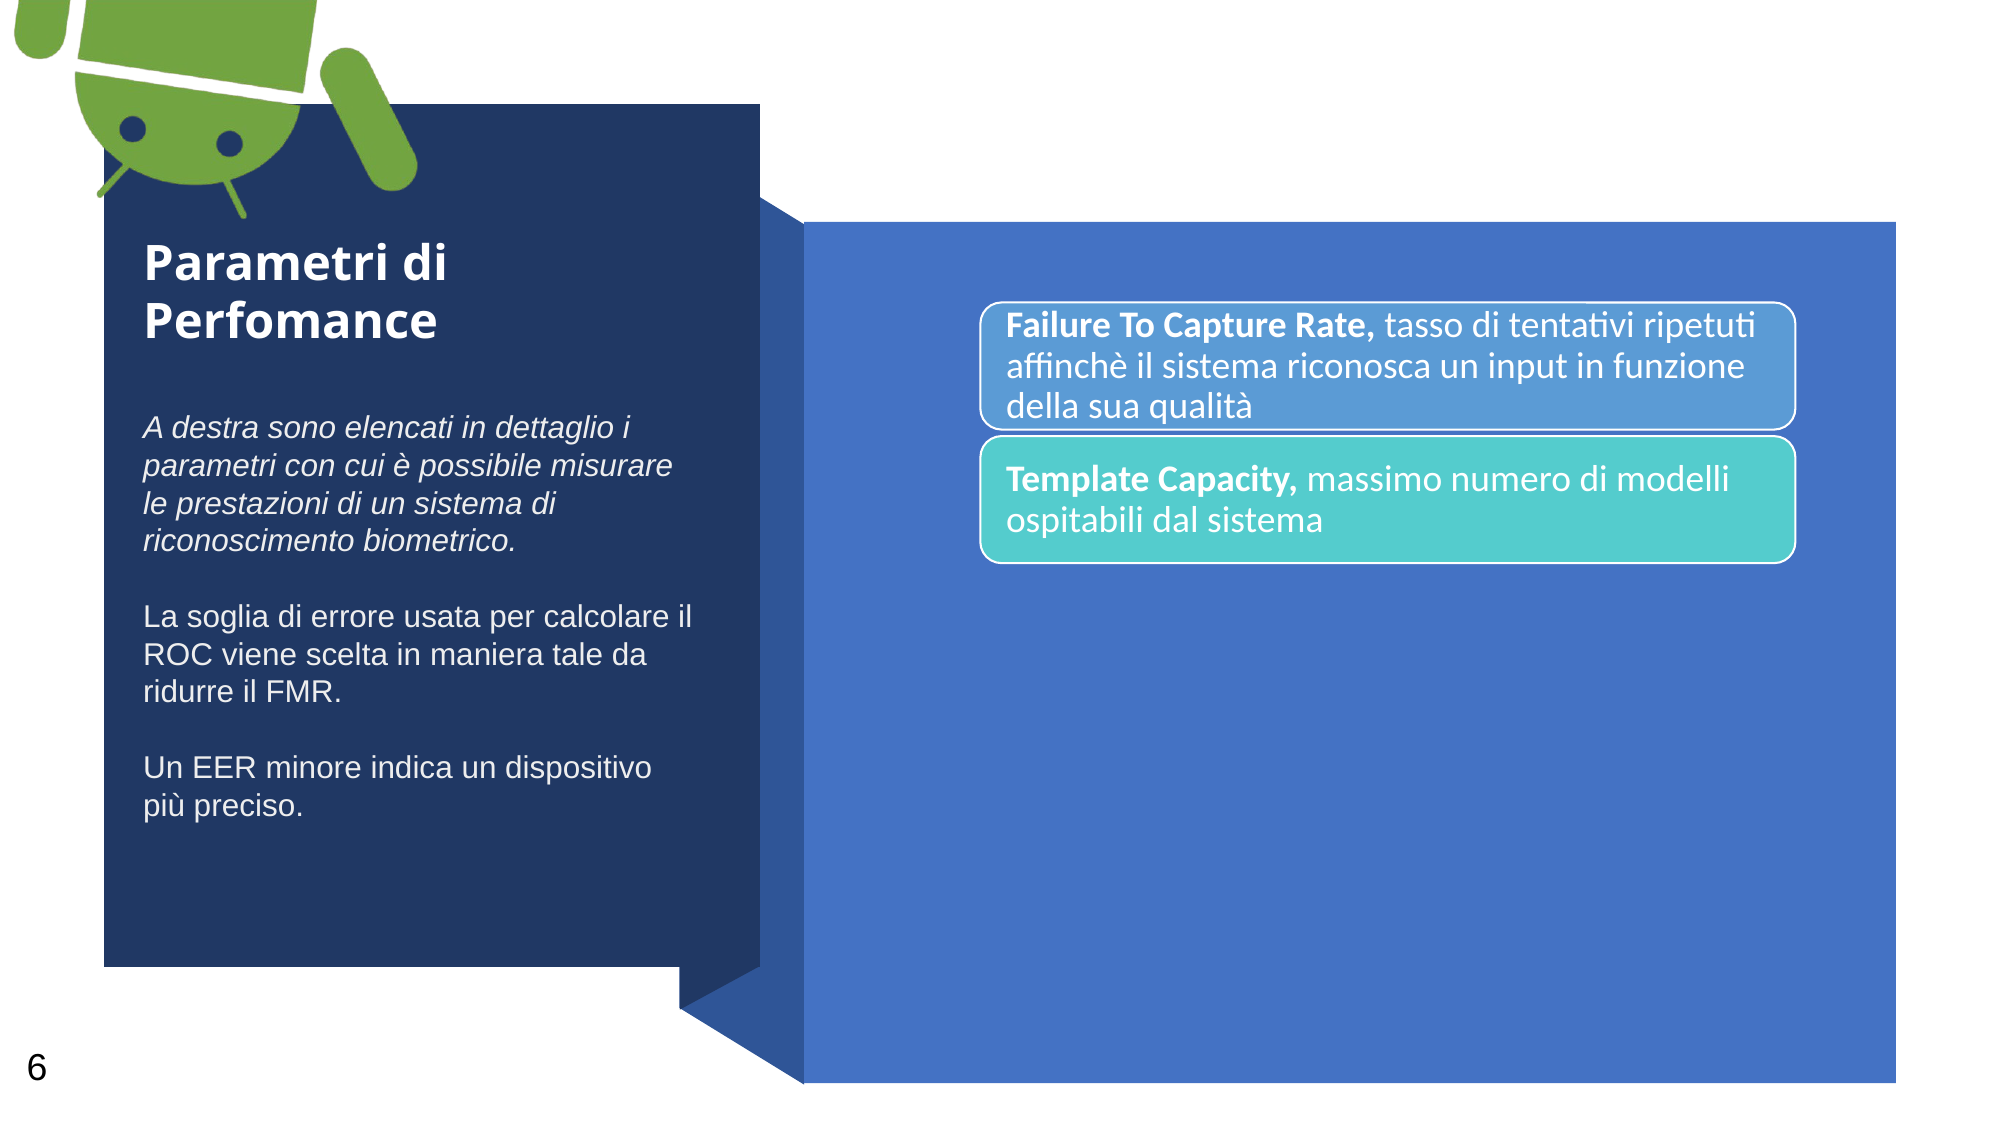

# Parametri di Perfomance A destra sono elencati in dettaglio i parametri con cui è possibile misurare le prestazioni di un sistema di riconoscimento biometrico. La soglia di errore usata per calcolare il ROC viene scelta in maniera tale da ridurre il FMR. Un EER minore indica un dispositivo più preciso.
Failure To Capture Rate, tasso di tentativi ripetuti affinchè il sistema riconosca un input in funzione della sua qualità
Template Capacity, massimo numero di modelli ospitabili dal sistema
6